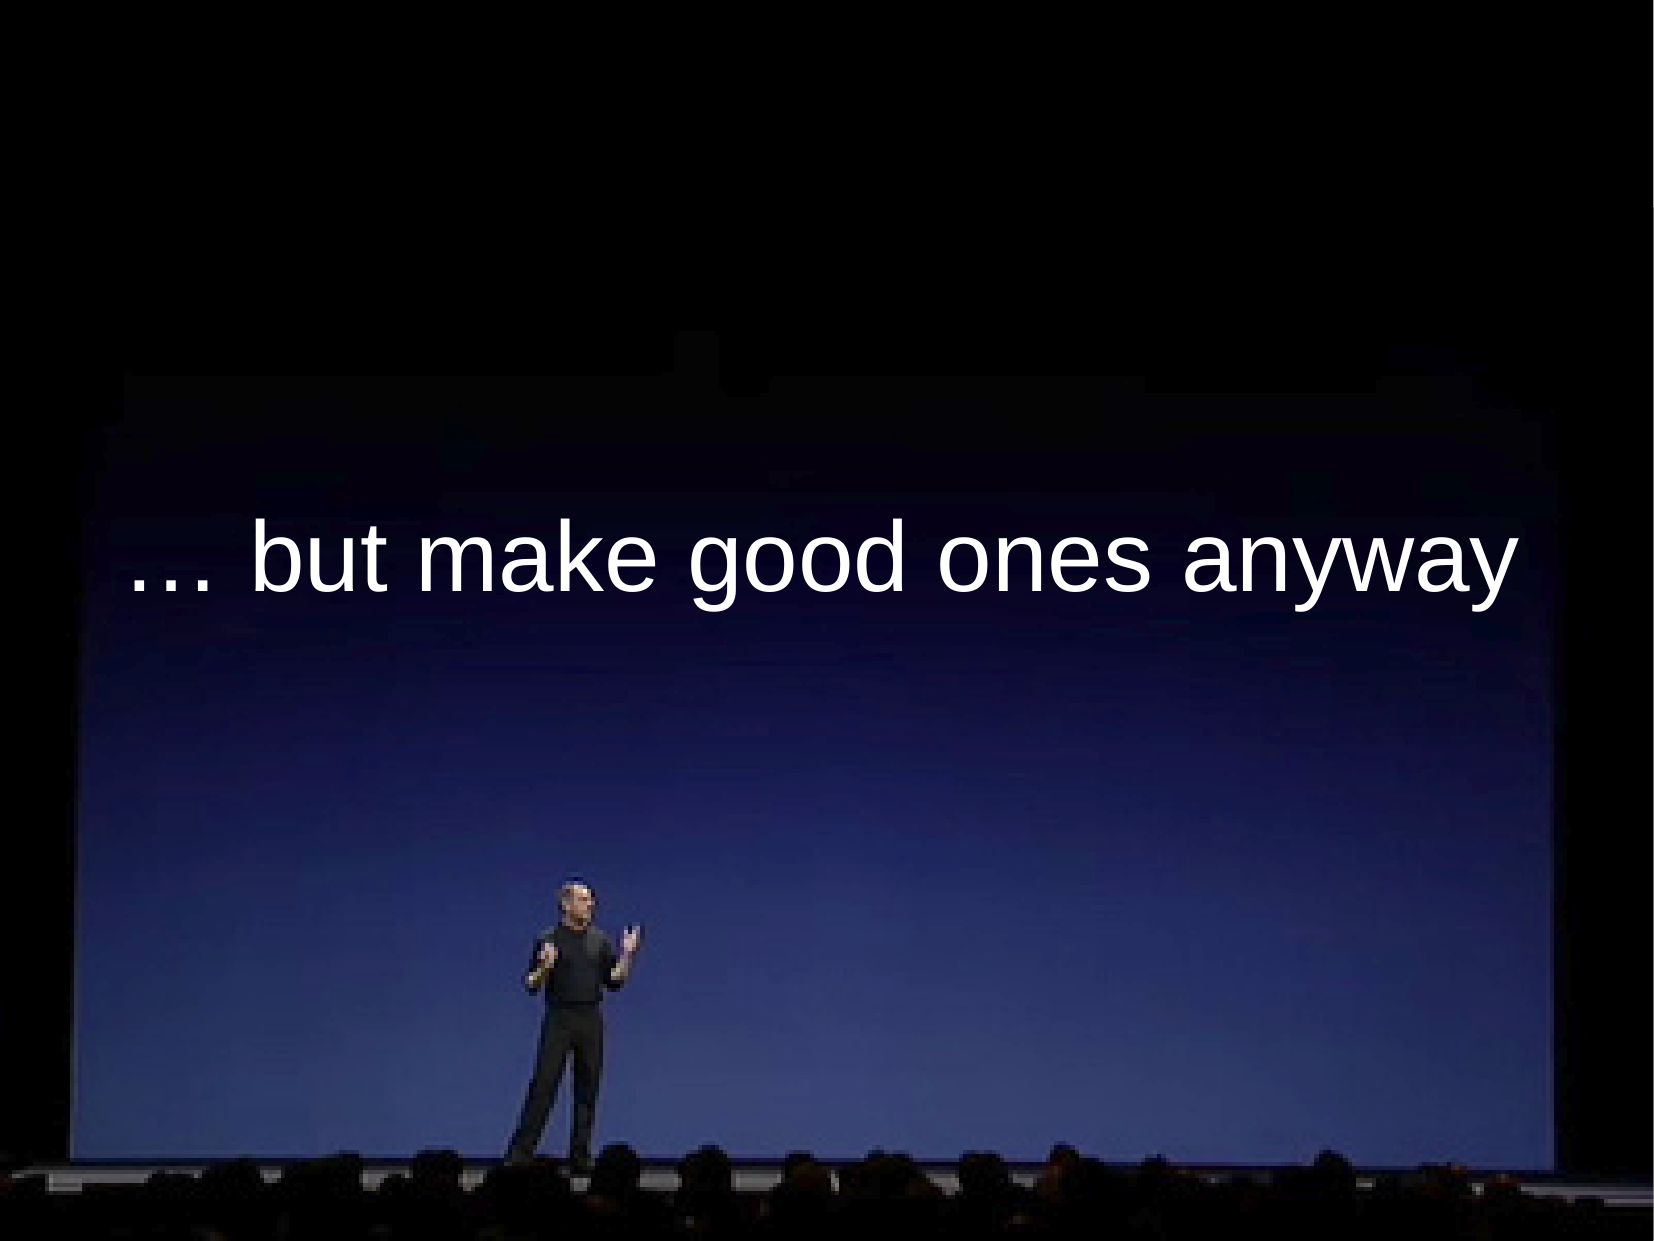

#
… but make good ones anyway